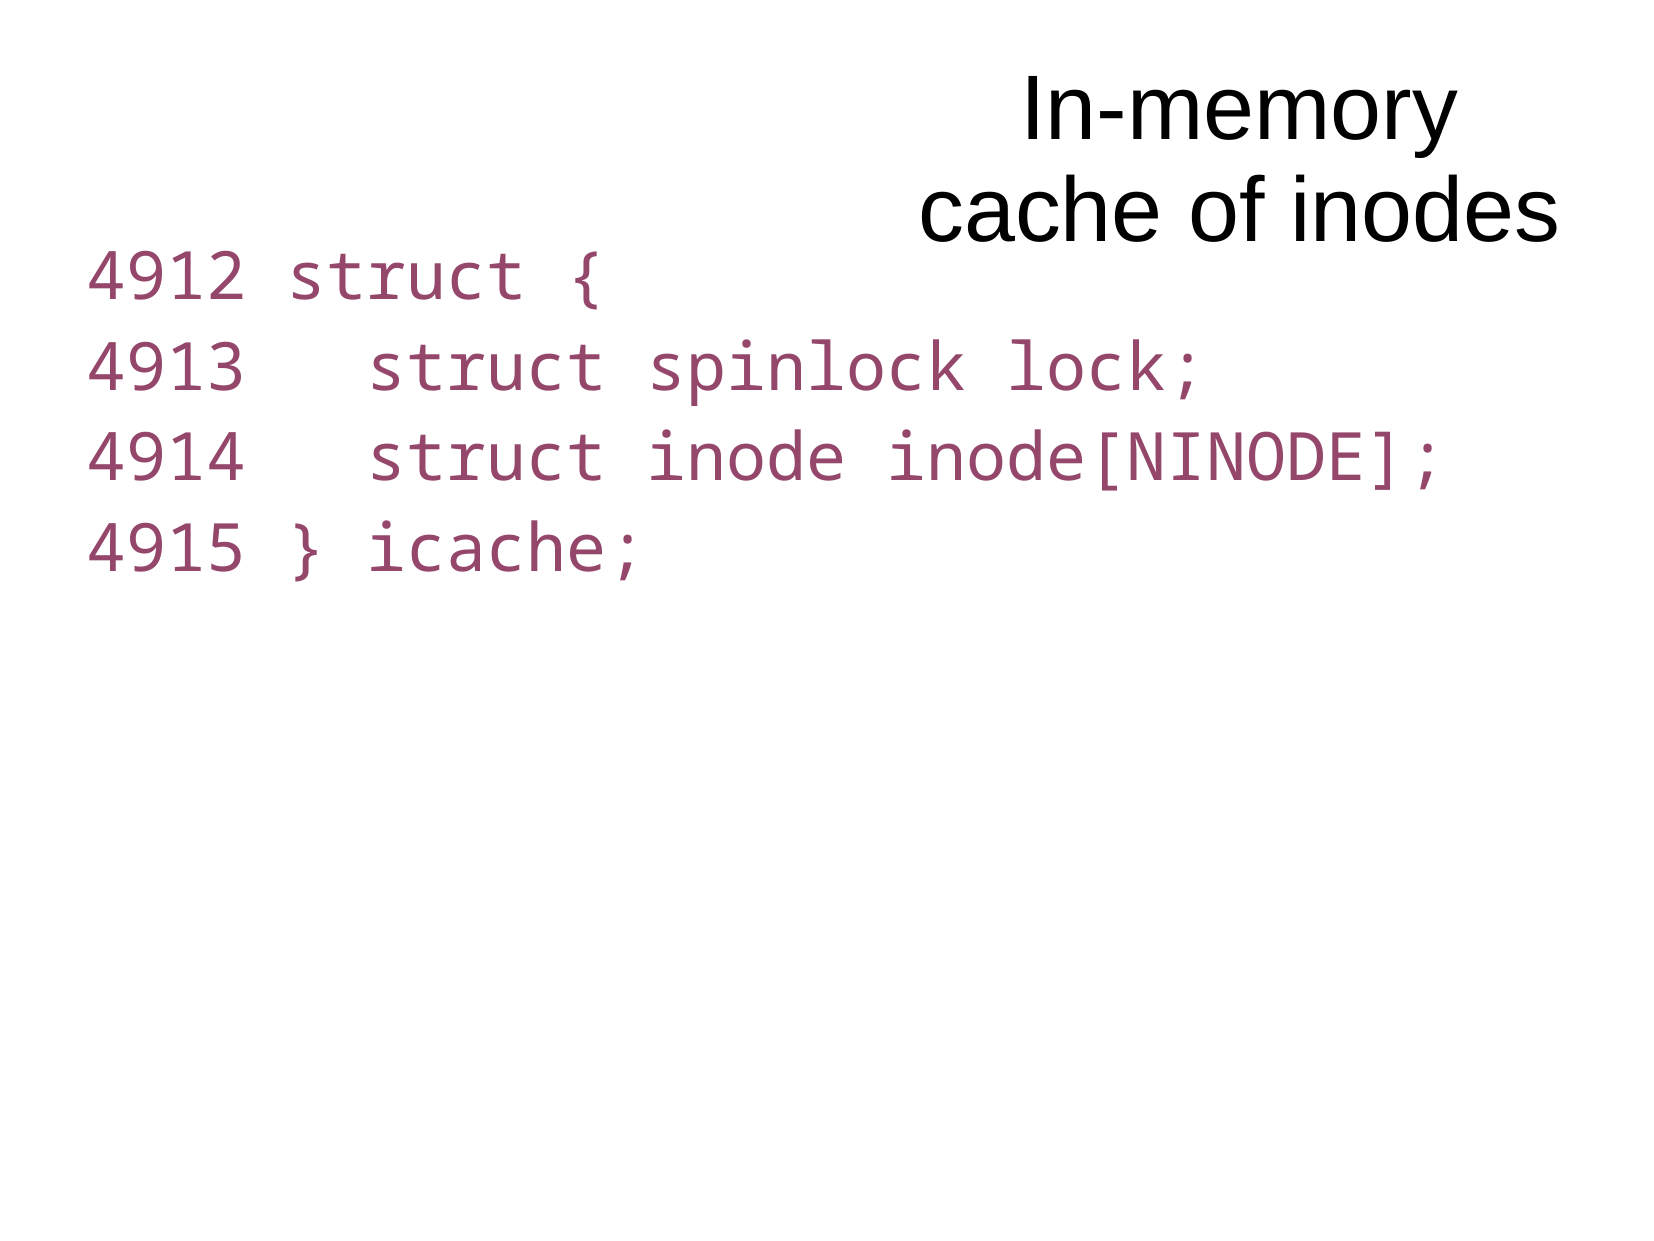

# In-memory cache of inodes
4912 struct {
4913 struct spinlock lock;
4914 struct inode inode[NINODE];
4915 } icache;